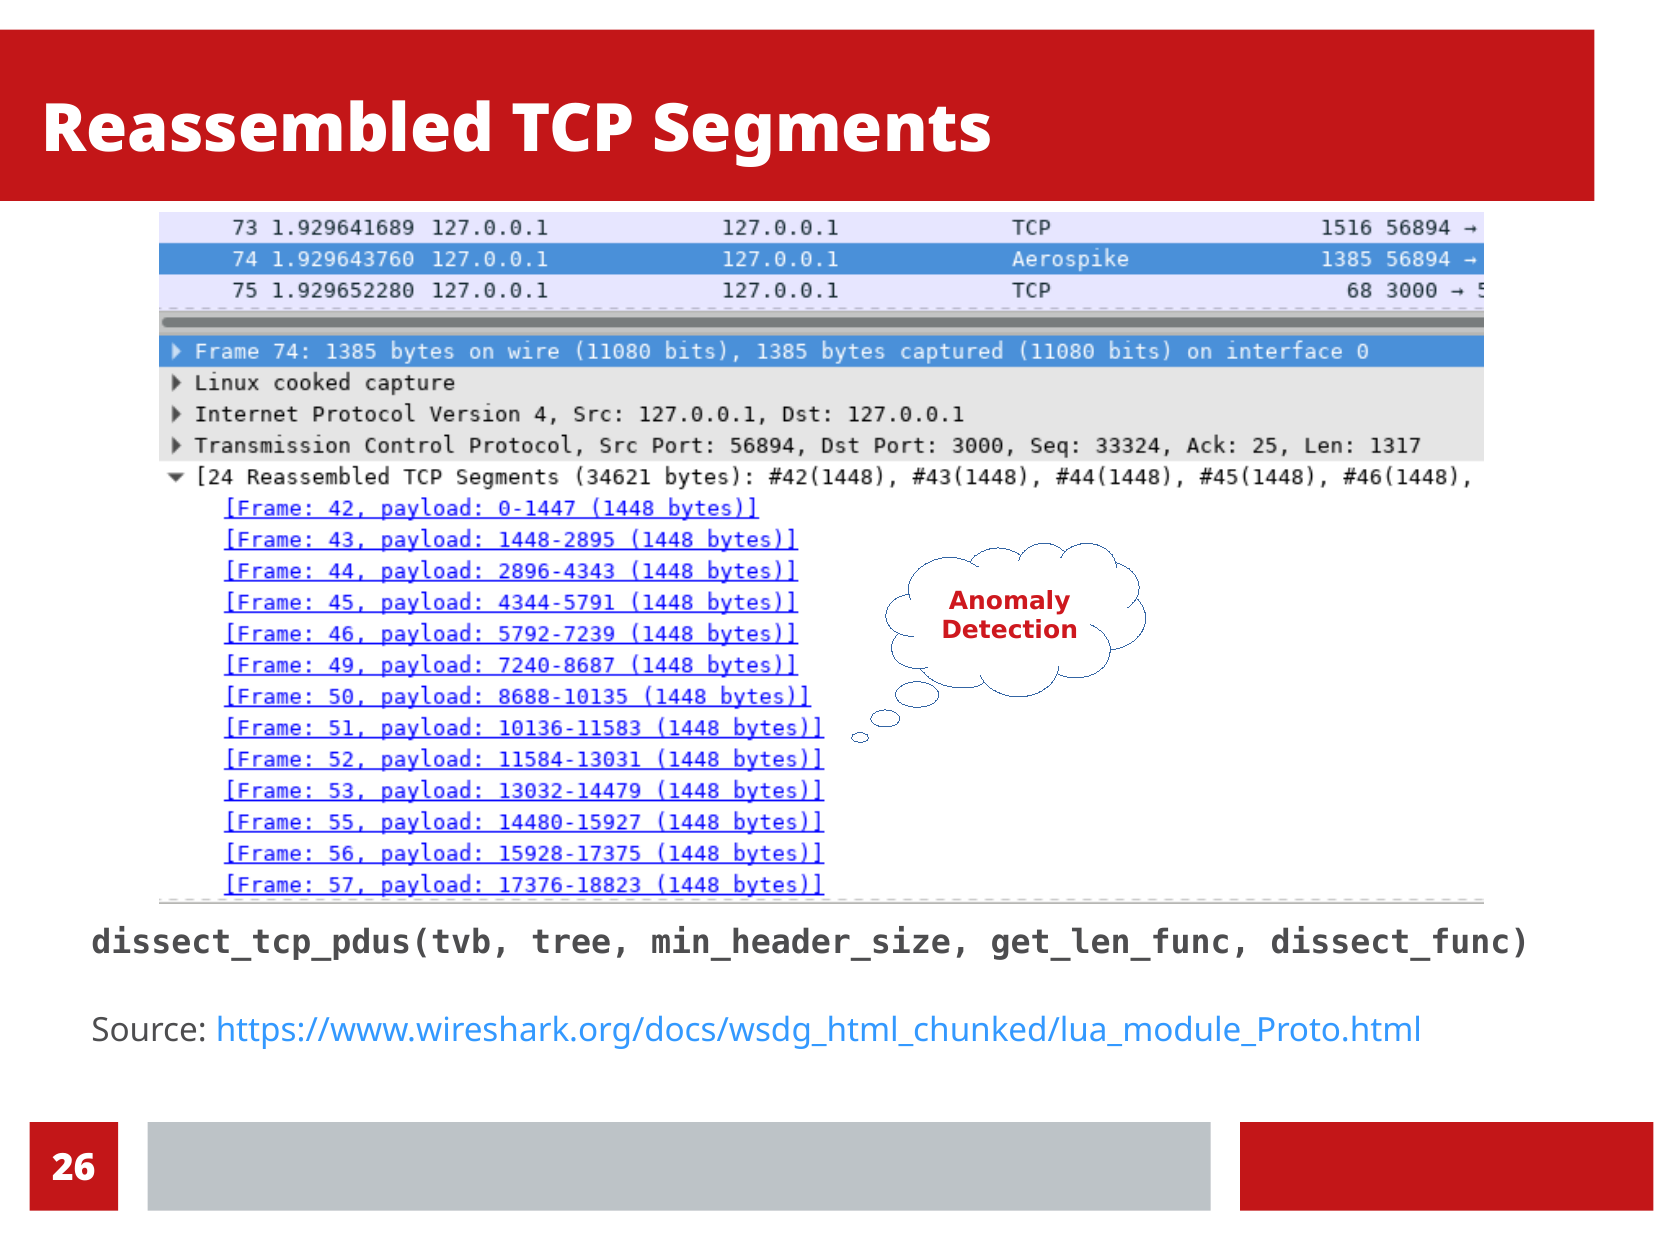

# Reassembled TCP Segments
Anomaly Detection
dissect_tcp_pdus(tvb, tree, min_header_size, get_len_func, dissect_func)
Source: https://www.wireshark.org/docs/wsdg_html_chunked/lua_module_Proto.html
26